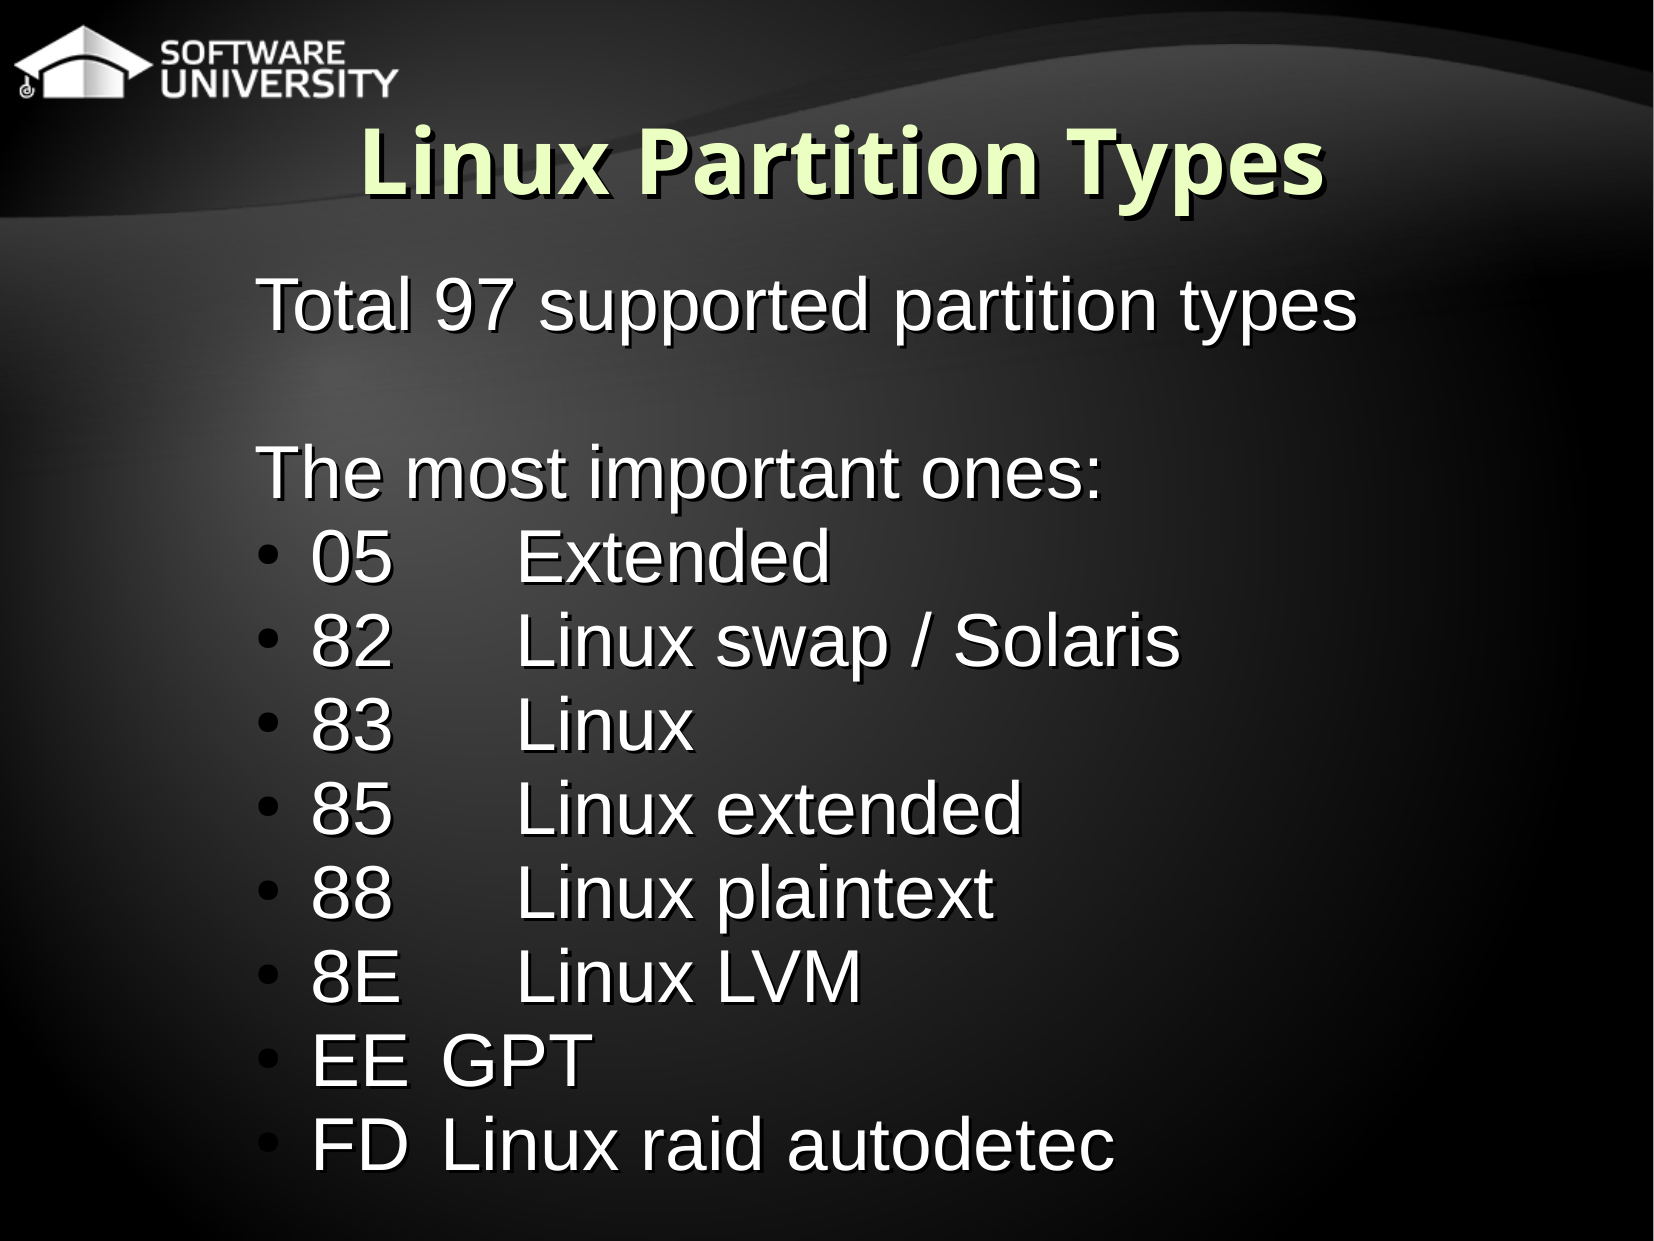

# Linux Partition Types
Total 97 supported partition types
The most important ones:
 05		Extended
 82		Linux swap / Solaris
 83		Linux
 85		Linux extended
 88		Linux plaintext
 8E		Linux LVM
 EE	GPT
 FD	Linux raid autodetec